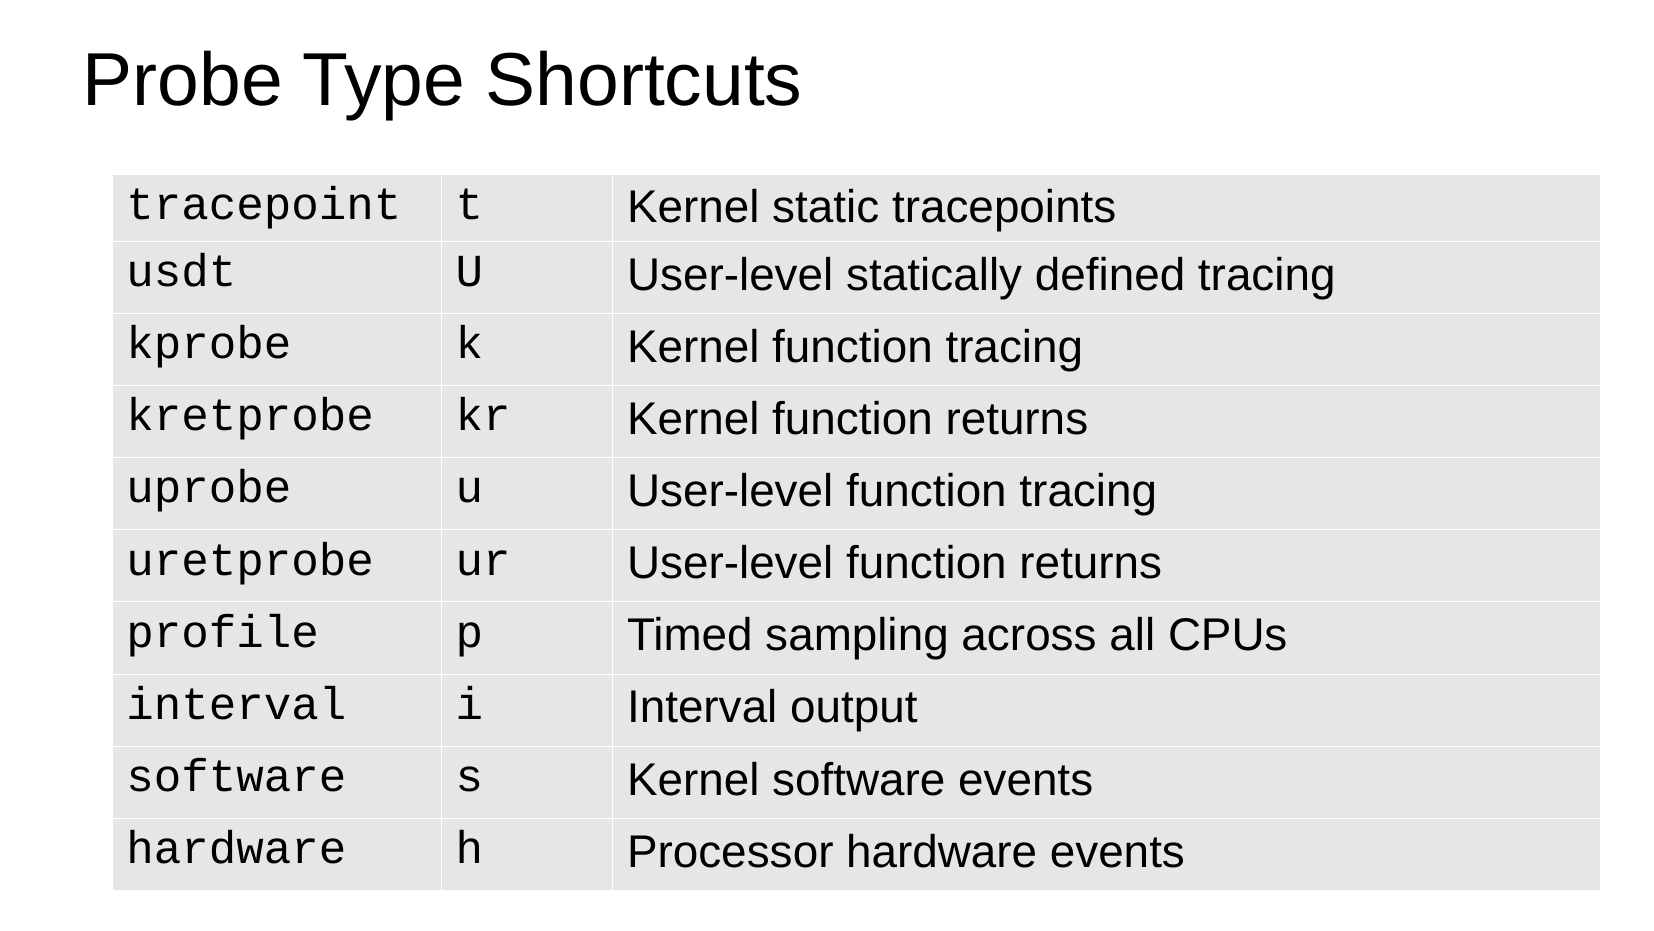

# Probe Type Shortcuts
| tracepoint | t | Kernel static tracepoints |
| --- | --- | --- |
| usdt | U | User-level statically defined tracing |
| kprobe | k | Kernel function tracing |
| kretprobe | kr | Kernel function returns |
| uprobe | u | User-level function tracing |
| uretprobe | ur | User-level function returns |
| profile | p | Timed sampling across all CPUs |
| interval | i | Interval output |
| software | s | Kernel software events |
| hardware | h | Processor hardware events |